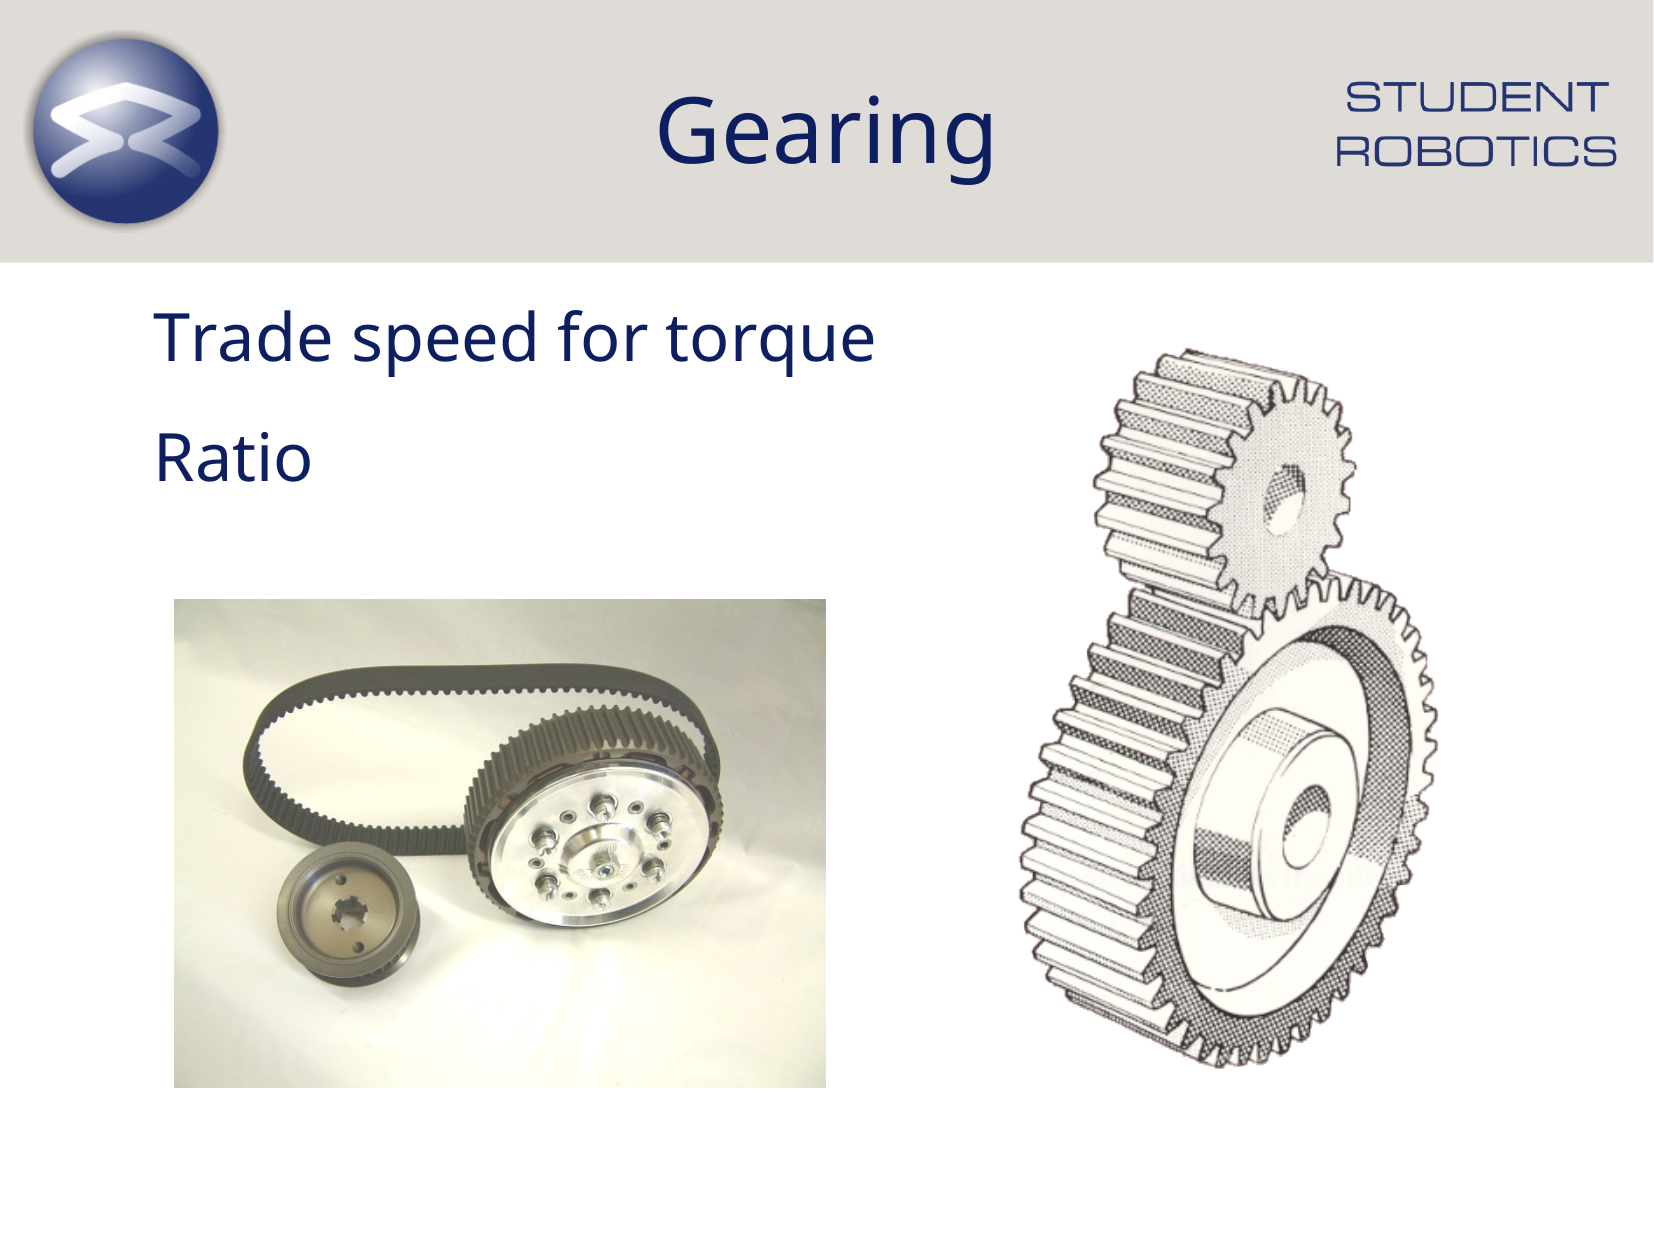

# Gearing
Trade speed for torque
Ratio